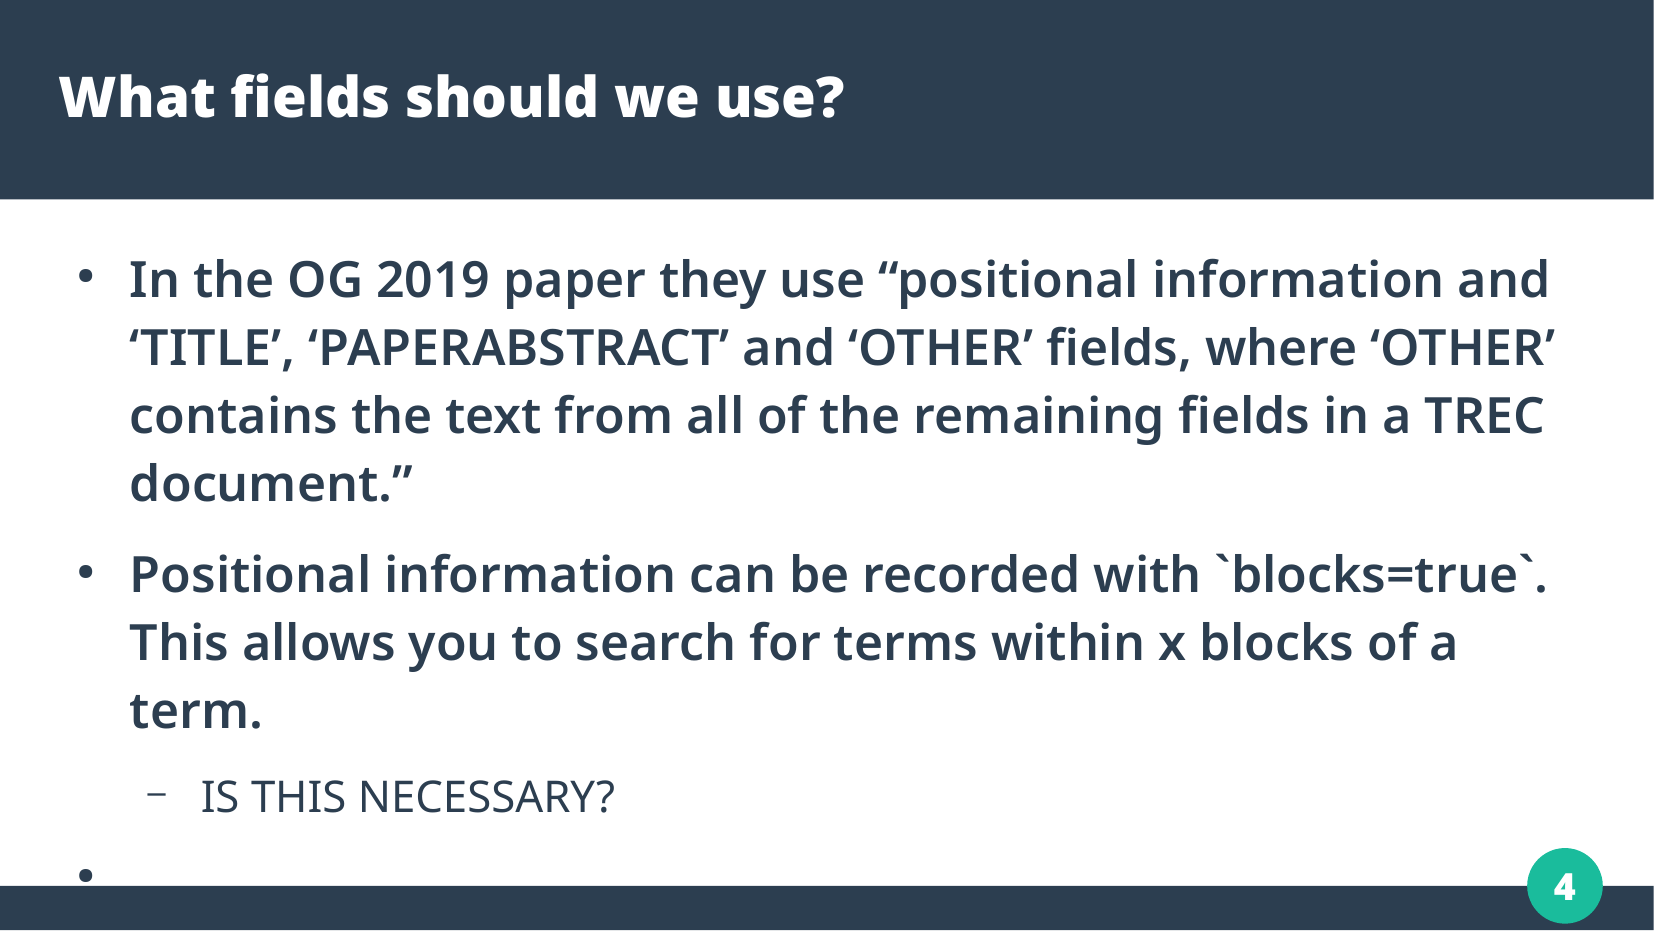

# What fields should we use?
In the OG 2019 paper they use “positional information and ‘TITLE’, ‘PAPERABSTRACT’ and ‘OTHER’ fields, where ‘OTHER’ contains the text from all of the remaining fields in a TREC document.”
Positional information can be recorded with `blocks=true`. This allows you to search for terms within x blocks of a term.
IS THIS NECESSARY?